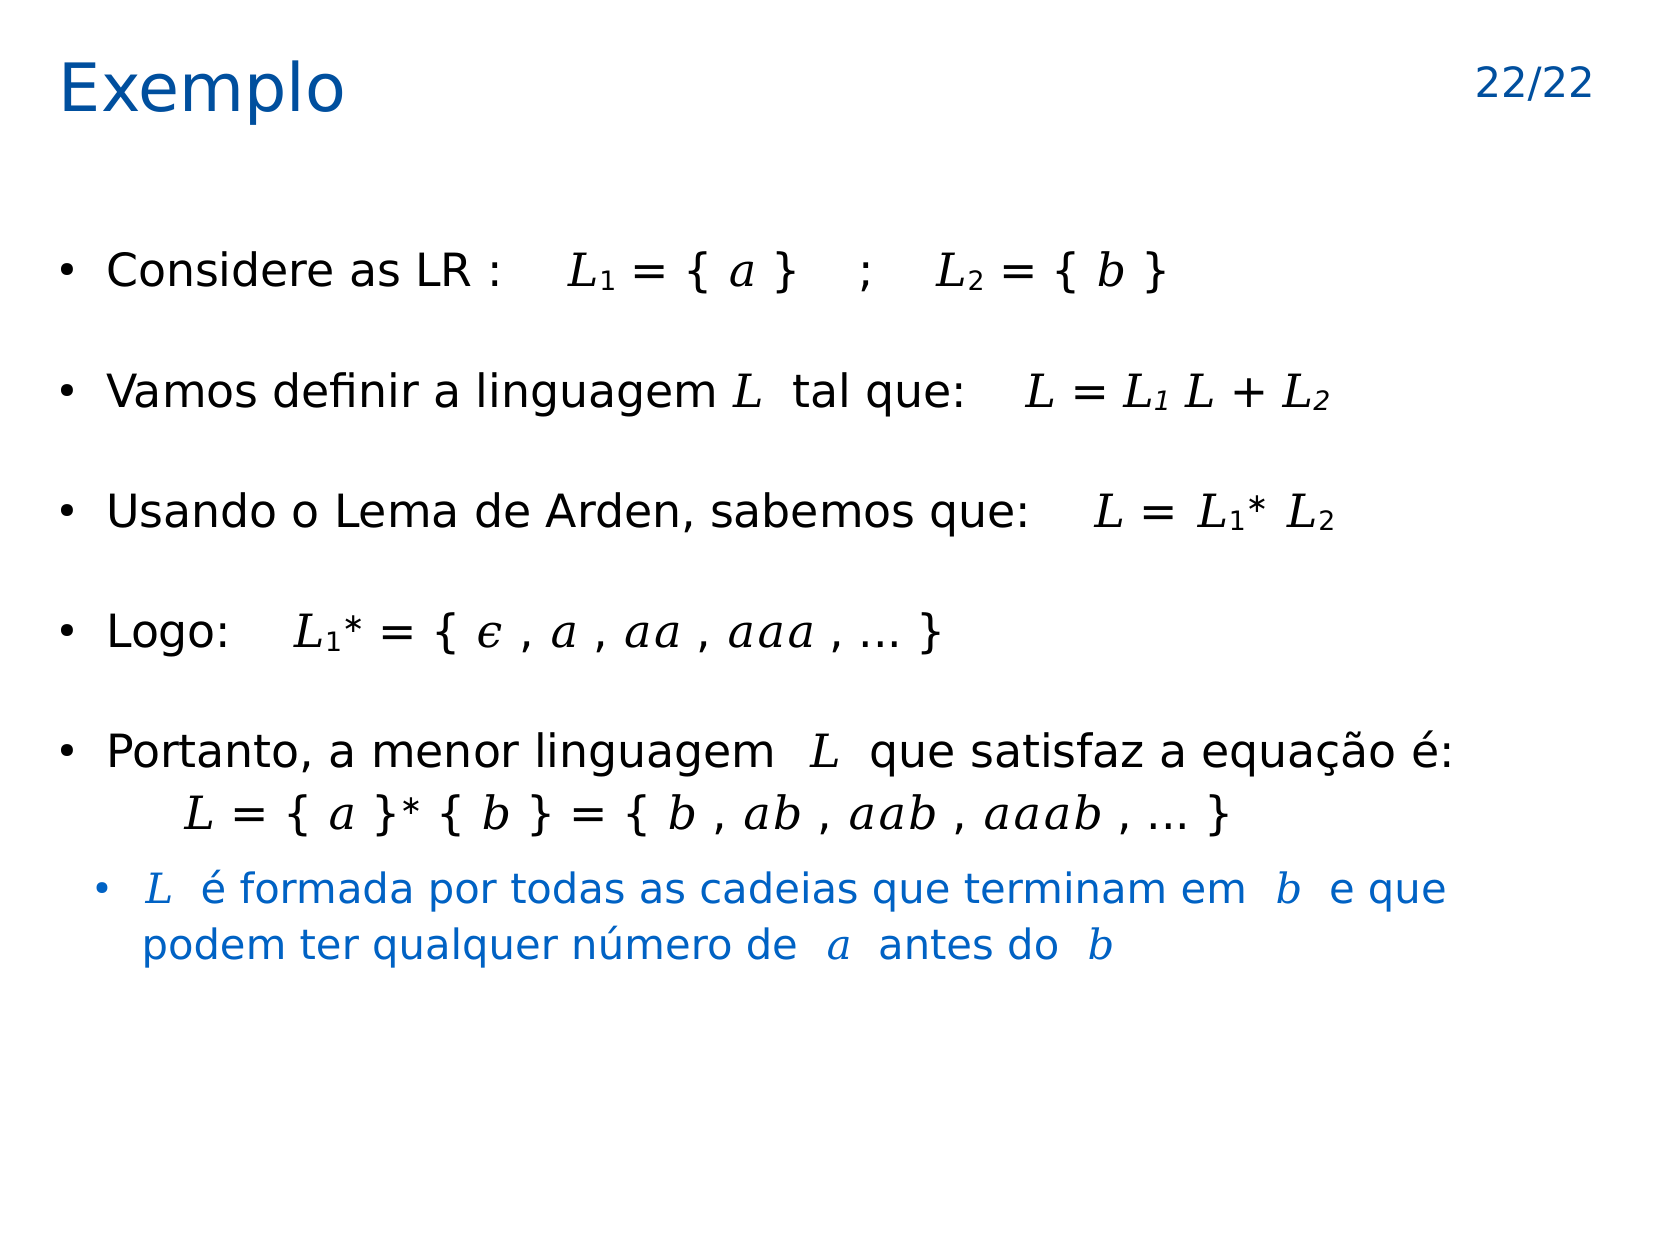

# Exemplo
22
Considere as LR : 	 𝐿1 = { 𝑎 } ; 𝐿2 = { 𝑏 }
Vamos definir a linguagem 𝐿 tal que: 𝐿 = 𝐿1 𝐿 + 𝐿2
Usando o Lema de Arden, sabemos que: 𝐿 = 𝐿1∗ 𝐿2
Logo: 𝐿1∗ = { 𝜖 , 𝑎 , 𝑎𝑎 , 𝑎𝑎𝑎 , ... }
Portanto, a menor linguagem 𝐿 que satisfaz a equação é:
	𝐿 = { 𝑎 }∗ { 𝑏 } = { 𝑏 , 𝑎𝑏 , 𝑎𝑎𝑏 , 𝑎𝑎𝑎𝑏 , ... }
𝐿 é formada por todas as cadeias que terminam em 𝑏 e que podem ter qualquer número de 𝑎 antes do 𝑏